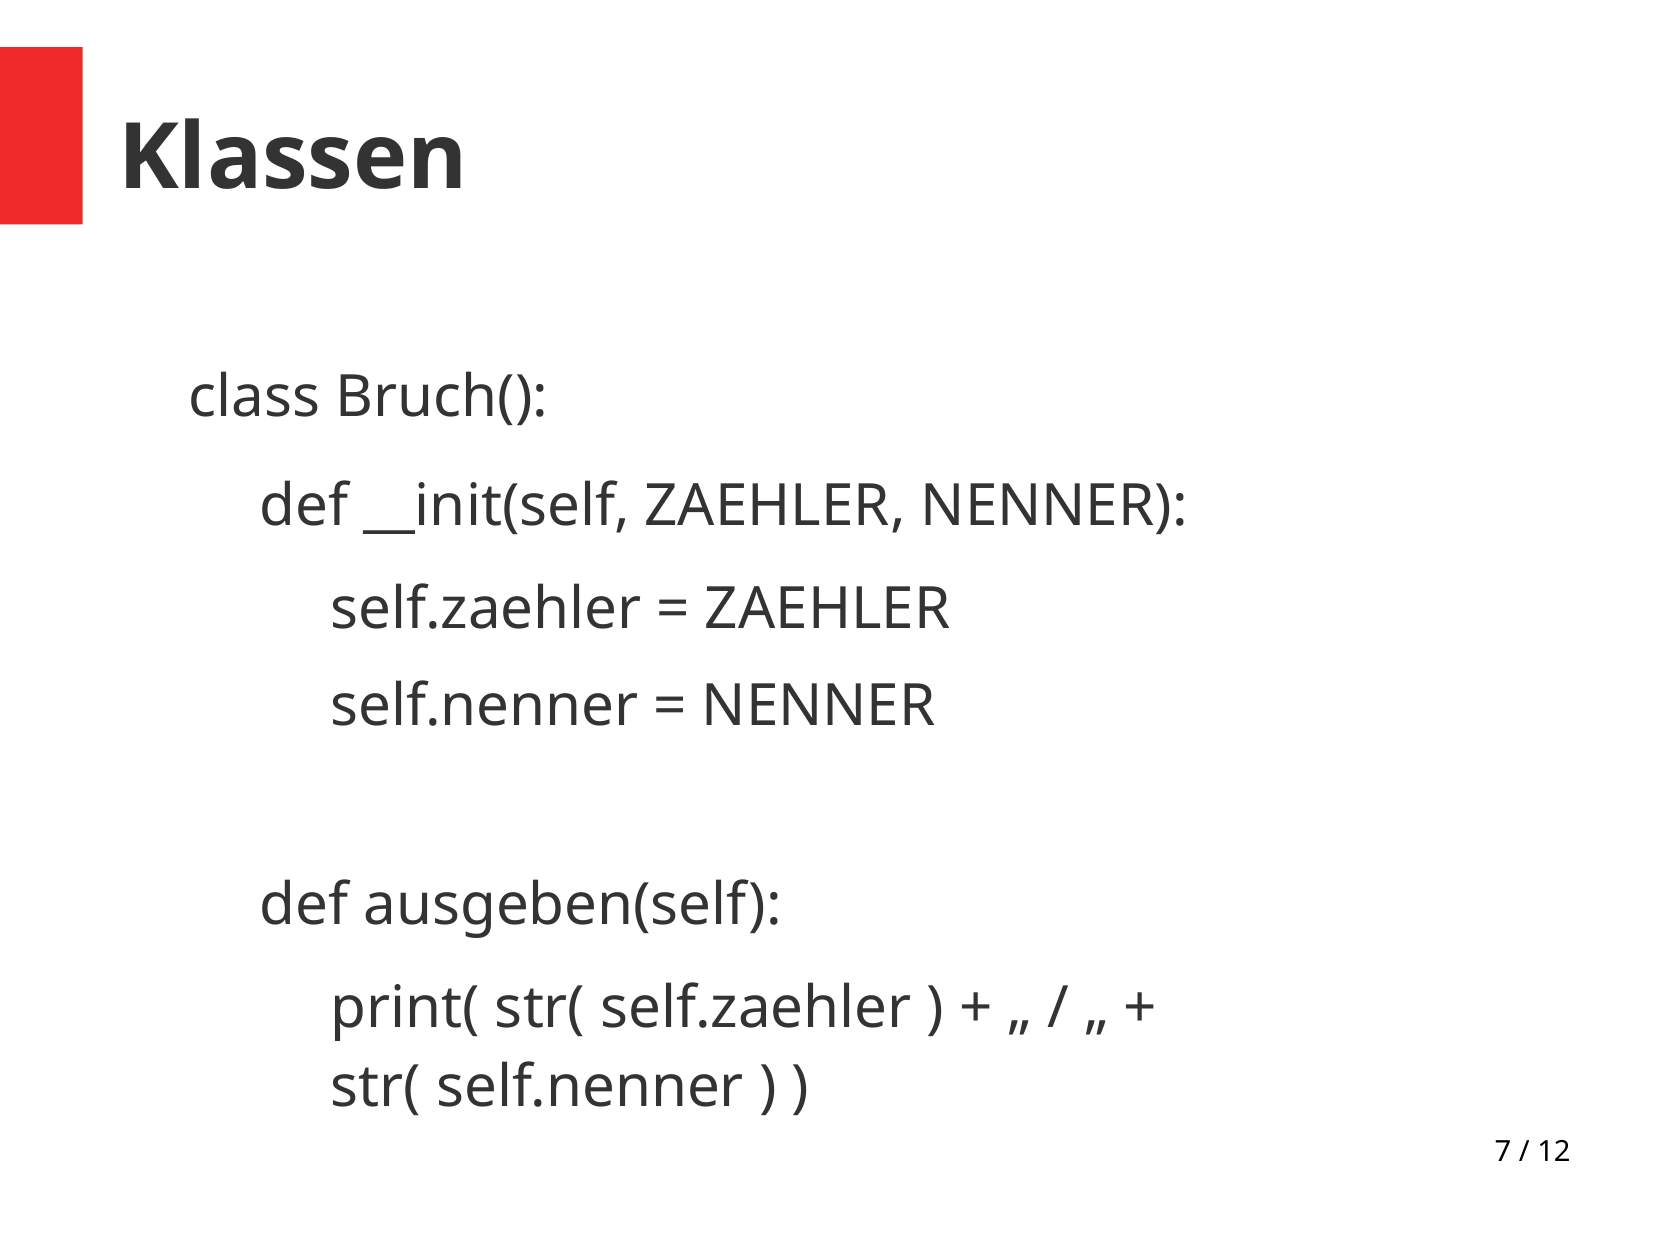

# Klassen
class Bruch():
def __init(self, ZAEHLER, NENNER):
self.zaehler = ZAEHLER
self.nenner = NENNER
def ausgeben(self):
print( str( self.zaehler ) + „ / „ + str( self.nenner ) )
7